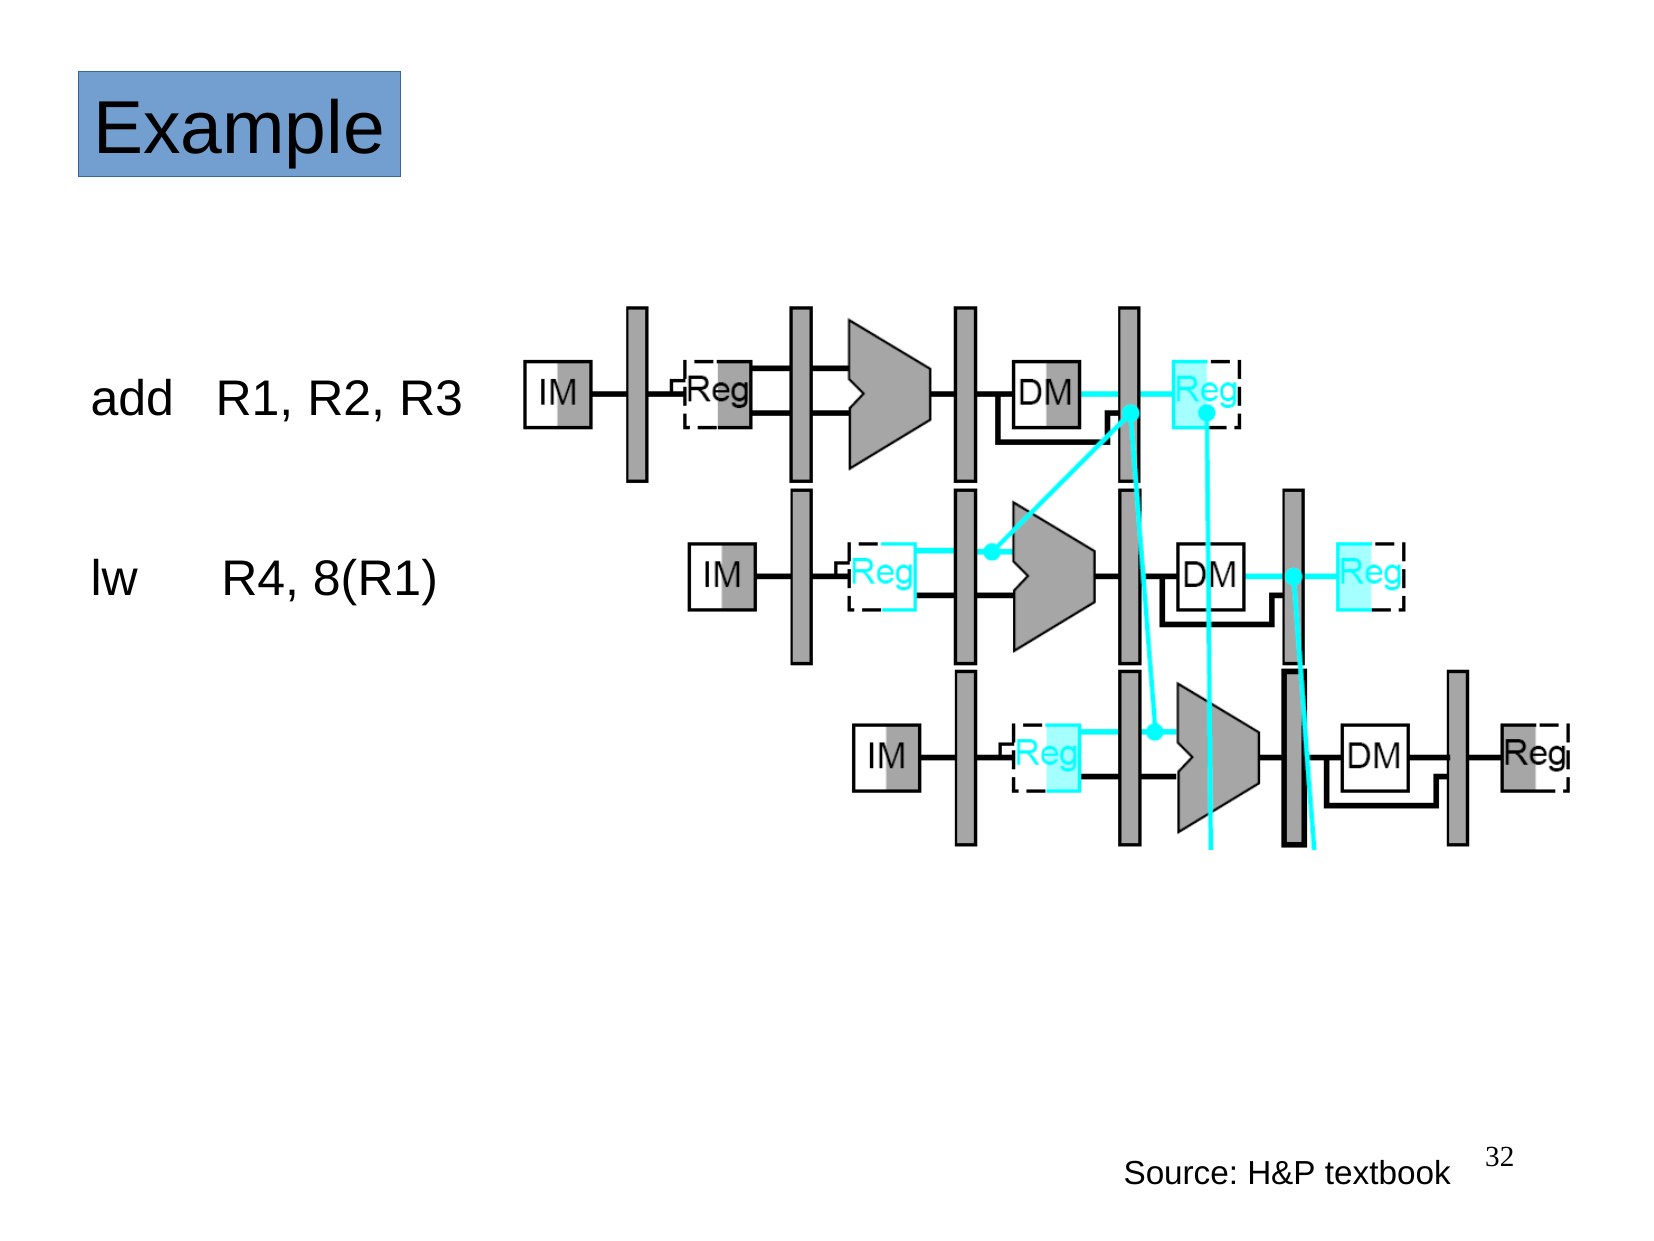

Example
add R1, R2, R3
lw R4, 8(R1)
Source: H&P textbook